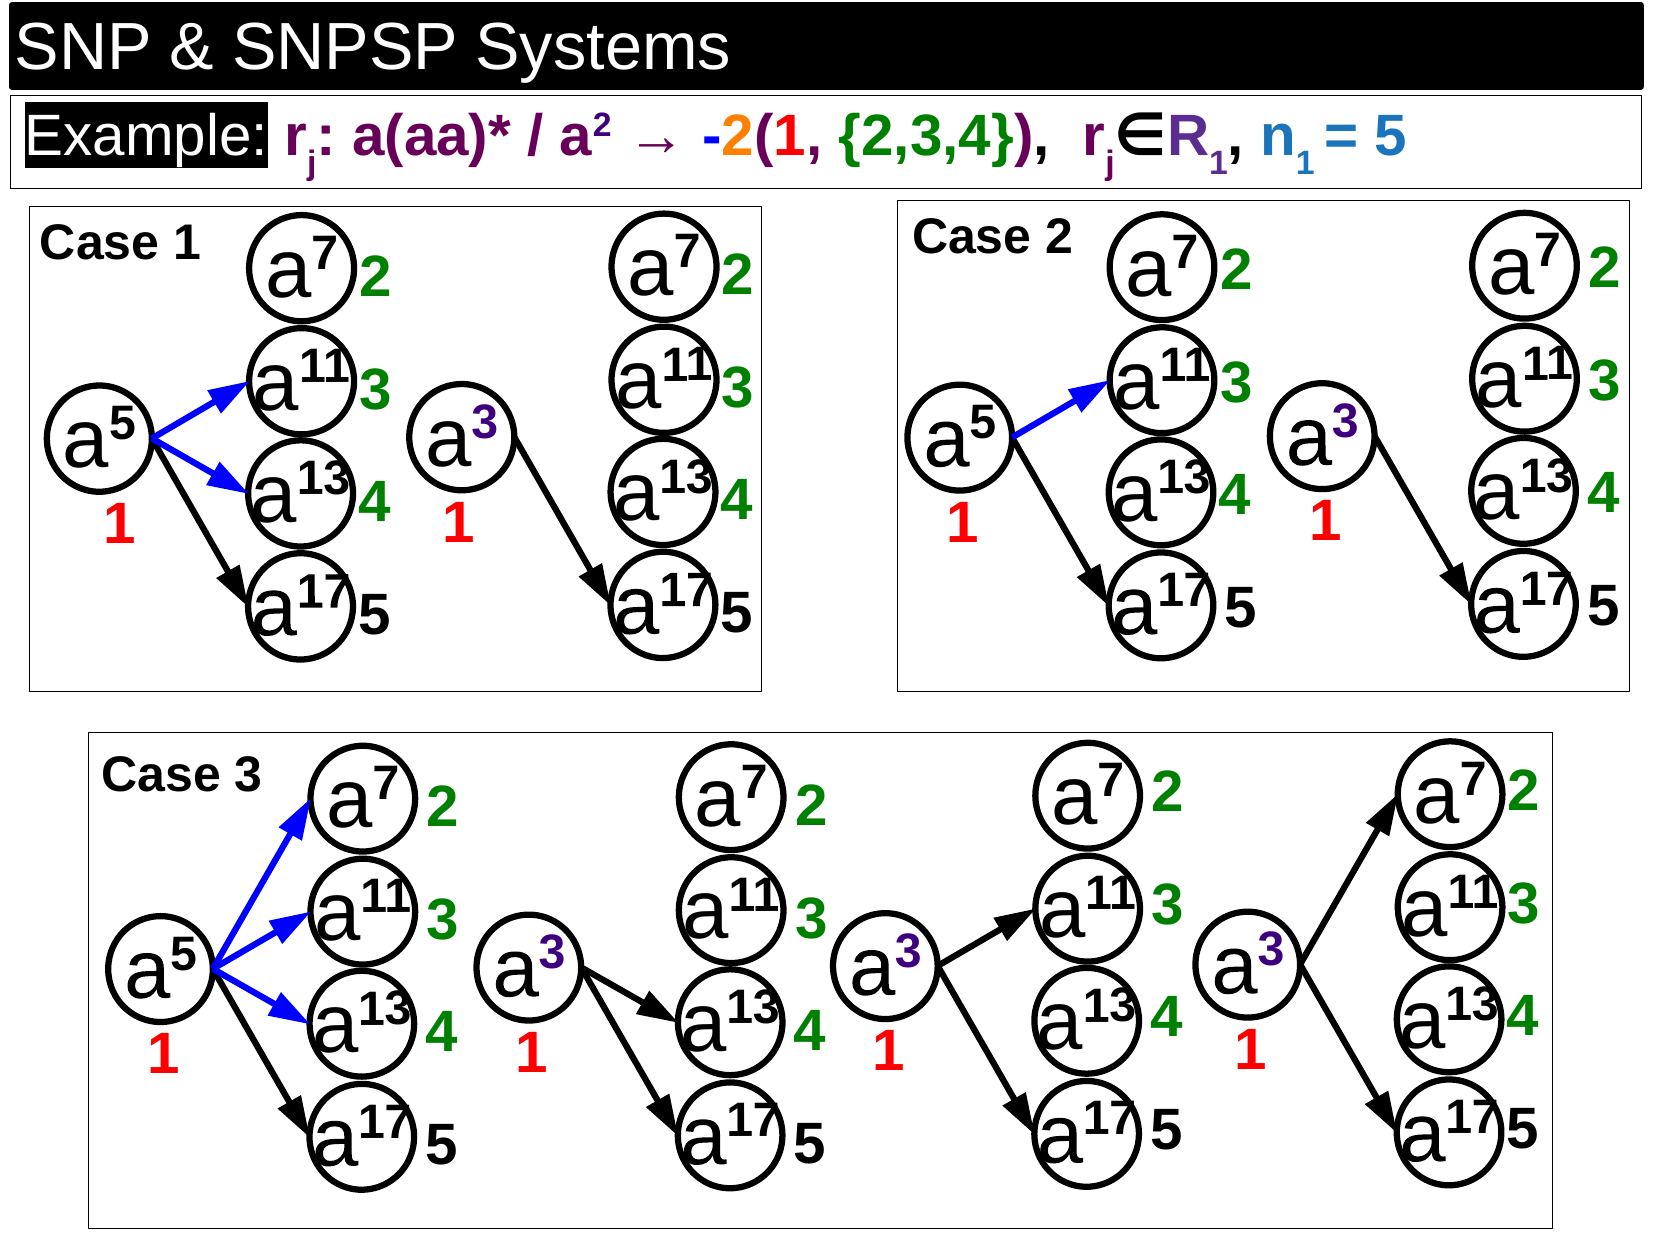

# SNP & SNPSP Systems
Example: rj: a(aa)* / a2 → -2(1, {2,3,4}), rj∈R1, n1 = 5
Case 2
Case 1
a7
a7
a7
a7
2
2
2
2
a11
a11
a11
a11
3
3
3
3
a3
a3
a5
a5
a13
a13
a13
a13
4
4
4
4
1
1
1
1
a17
a17
a17
a17
5
5
5
5
Case 3
a7
a7
a7
a7
2
2
2
2
a11
a11
a11
a11
3
3
3
3
a3
a3
a3
a5
a13
a13
a13
a13
4
4
4
4
1
1
1
1
a17
a17
a17
a17
5
5
5
5